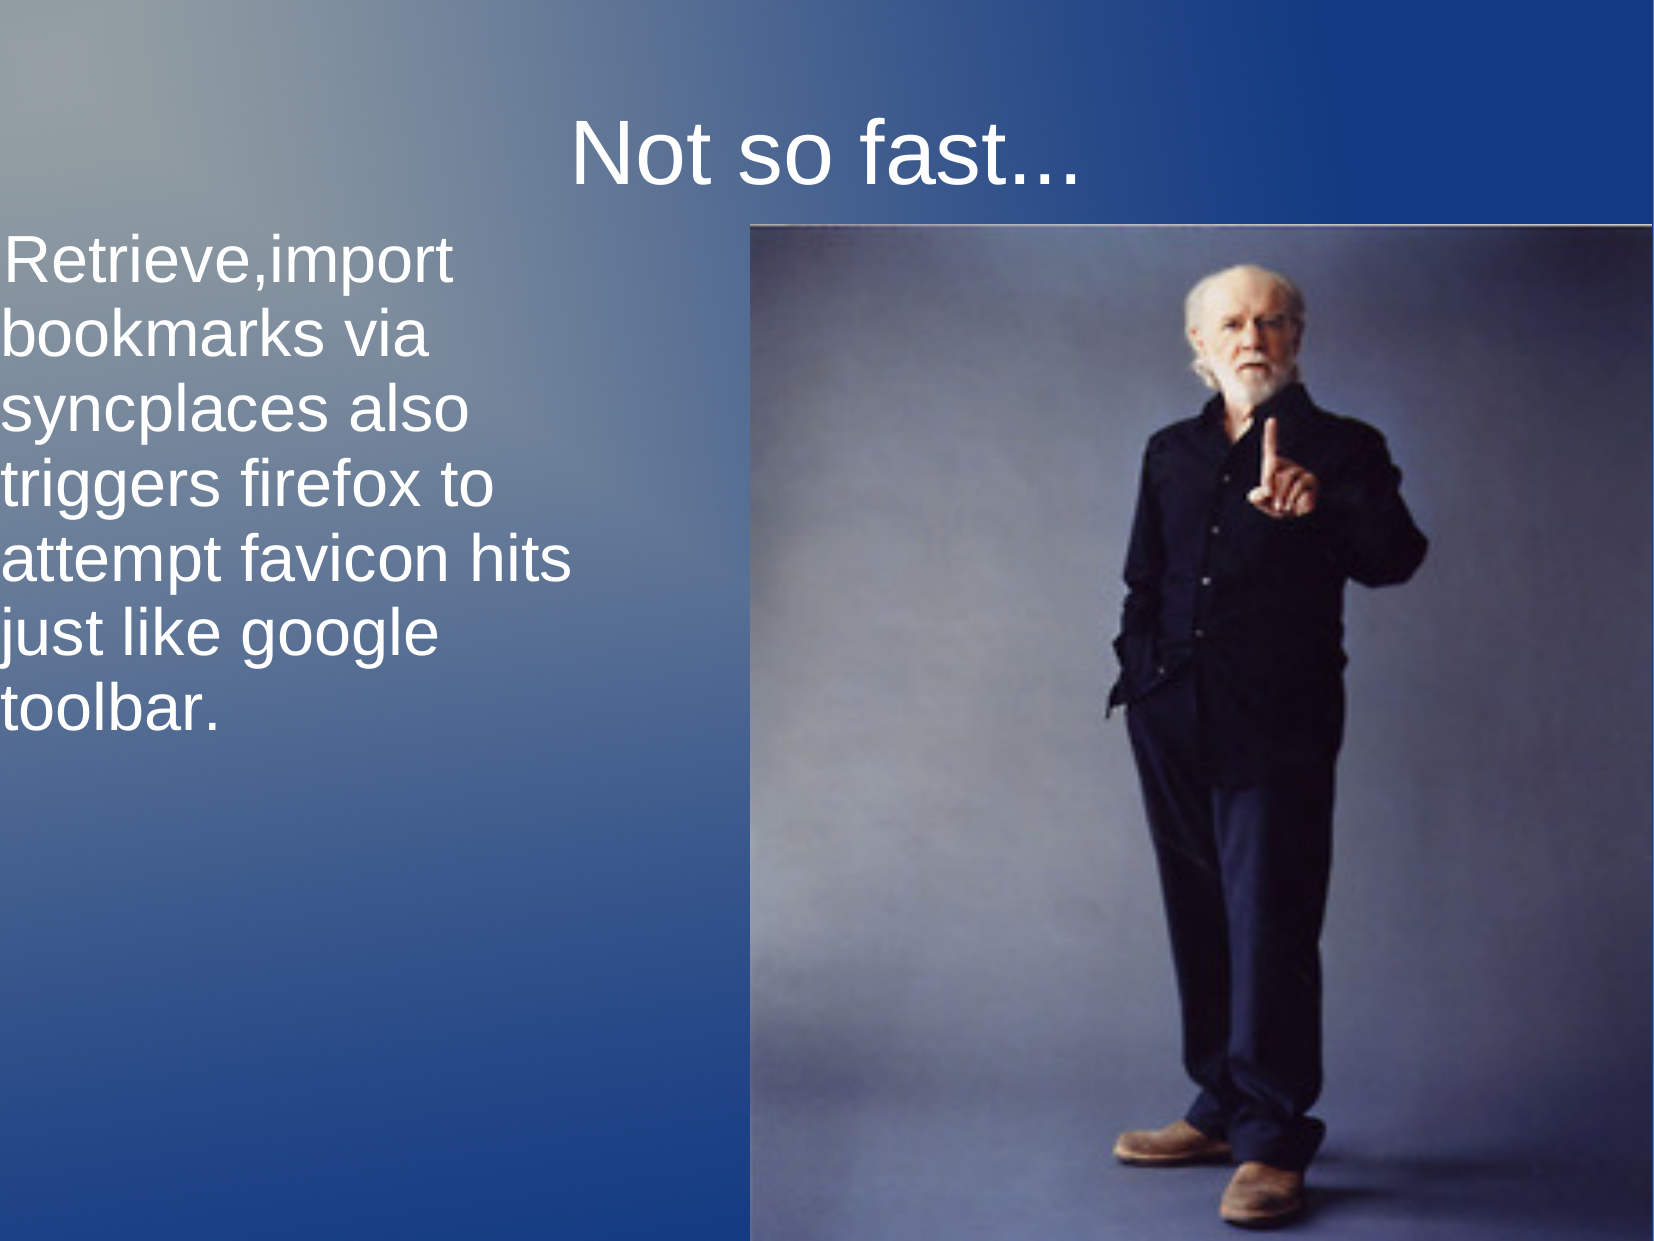

# Not so fast...
Retrieve,import bookmarks via syncplaces also triggers firefox to attempt favicon hits just like google toolbar.